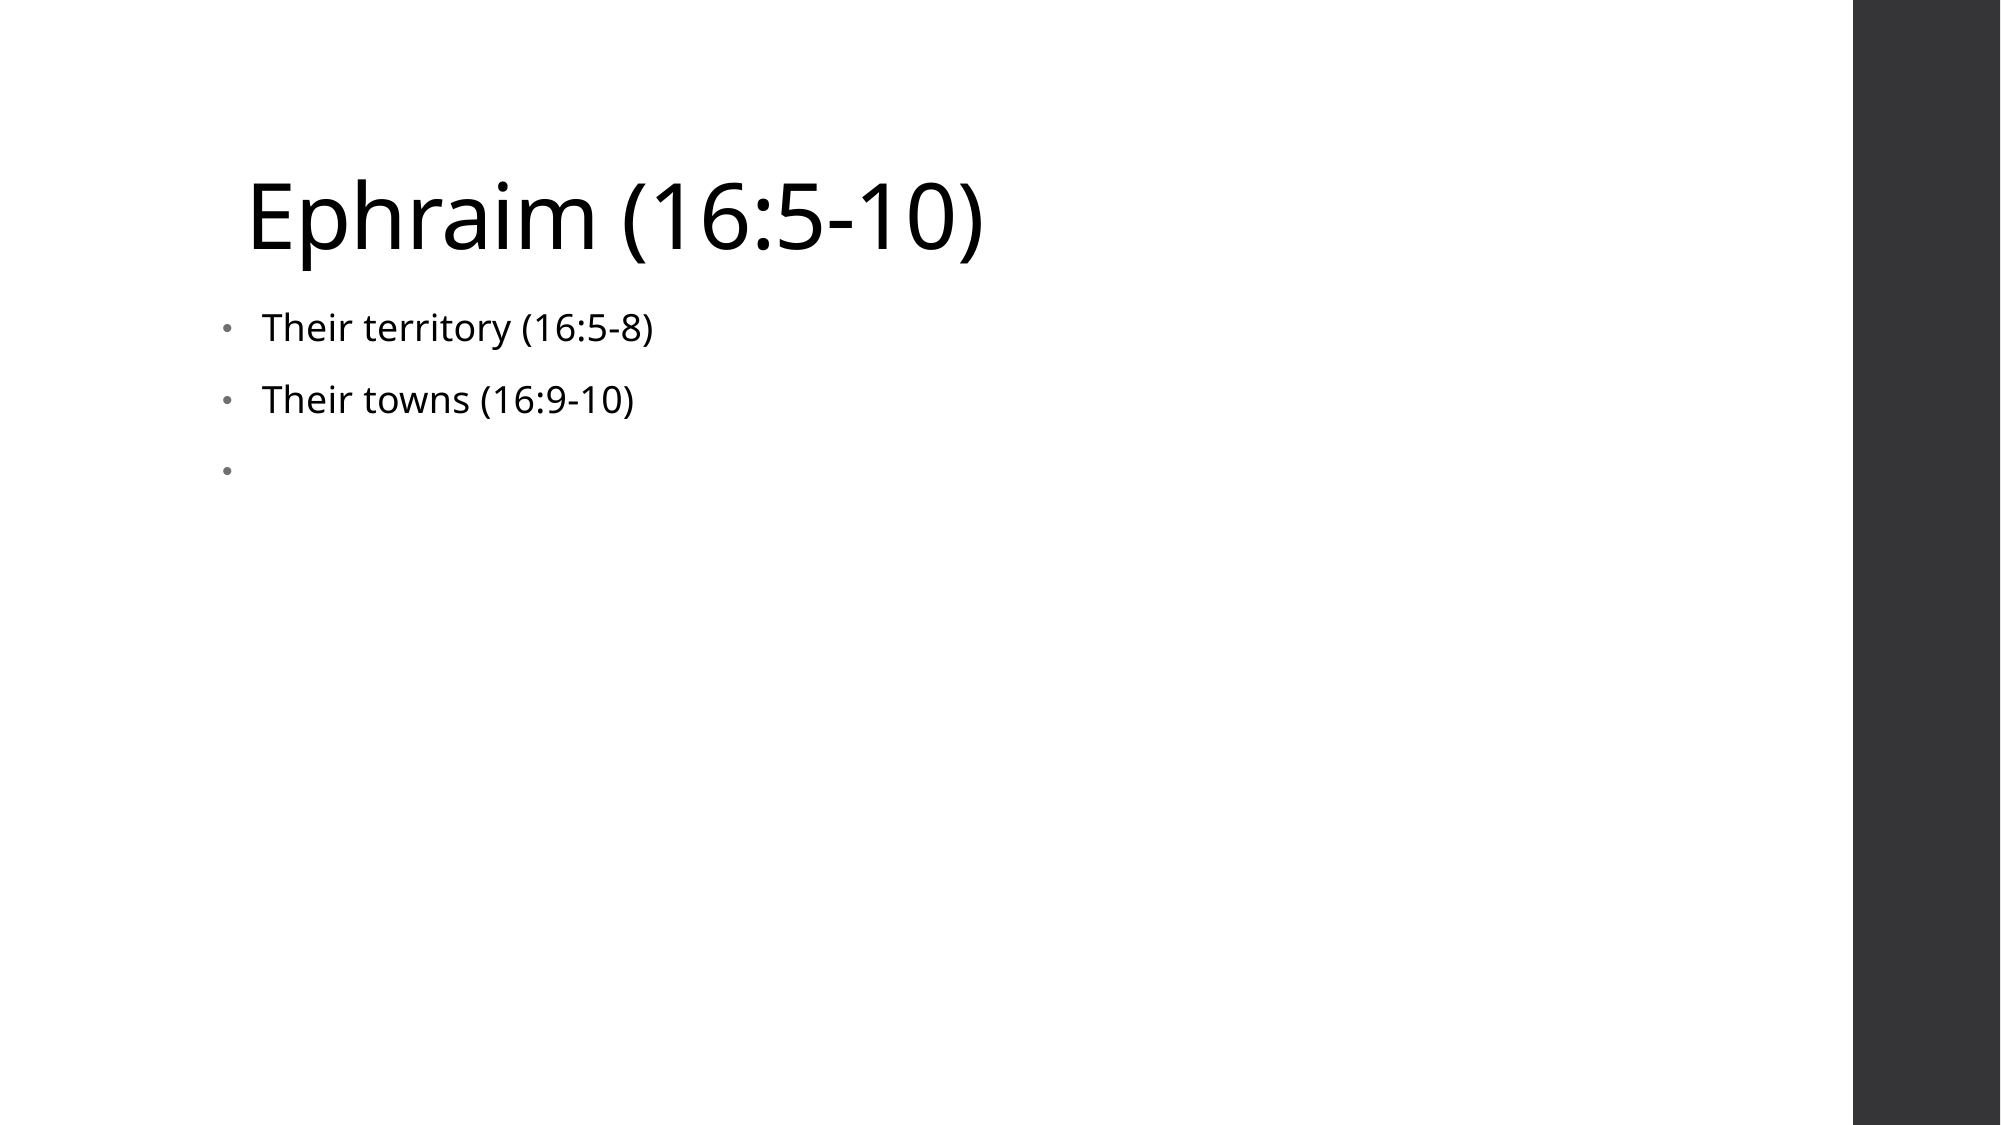

# Ephraim (16:5-10)
 Their territory (16:5-8)
 Their towns (16:9-10)